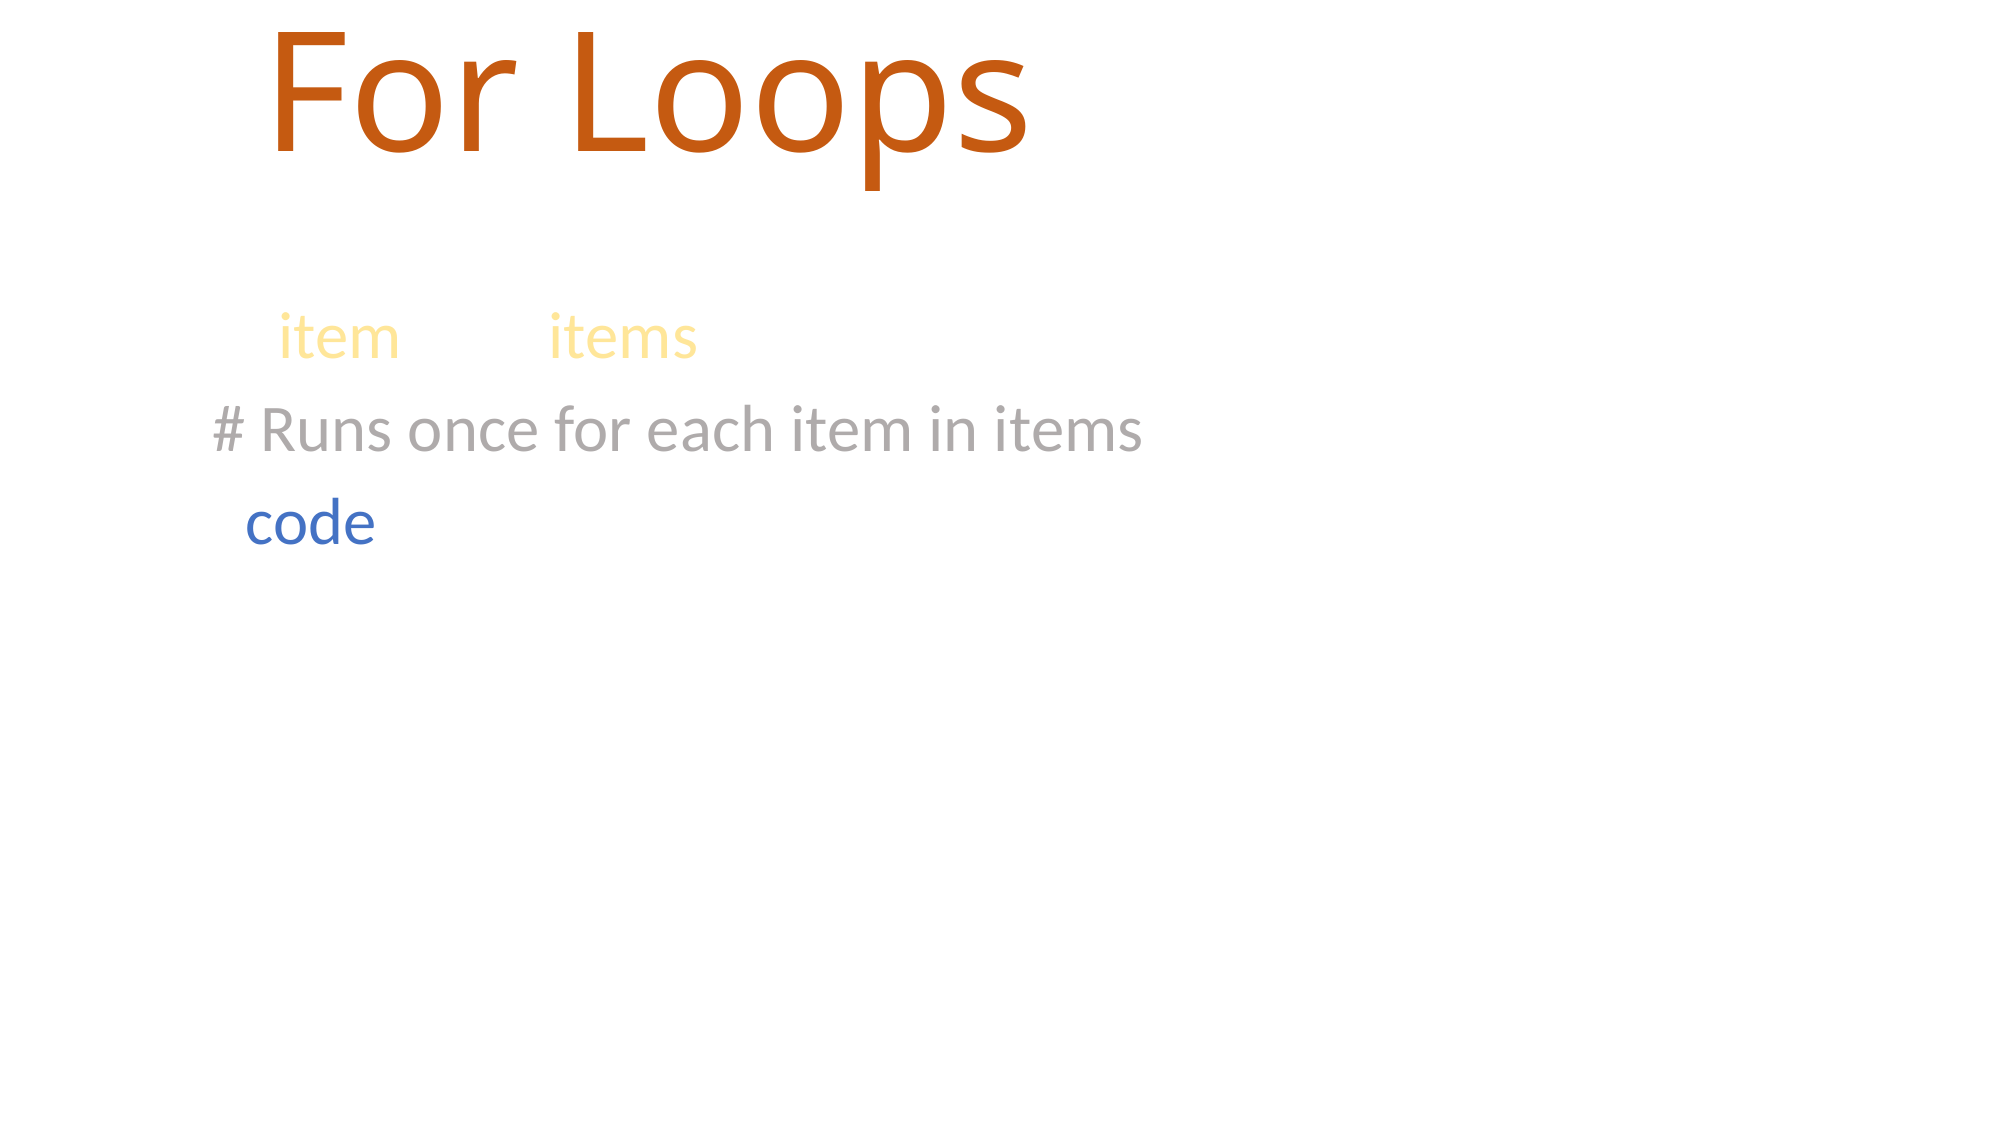

# For Loops
for <item> in <items>:
 # Runs once for each item in items
 <code>